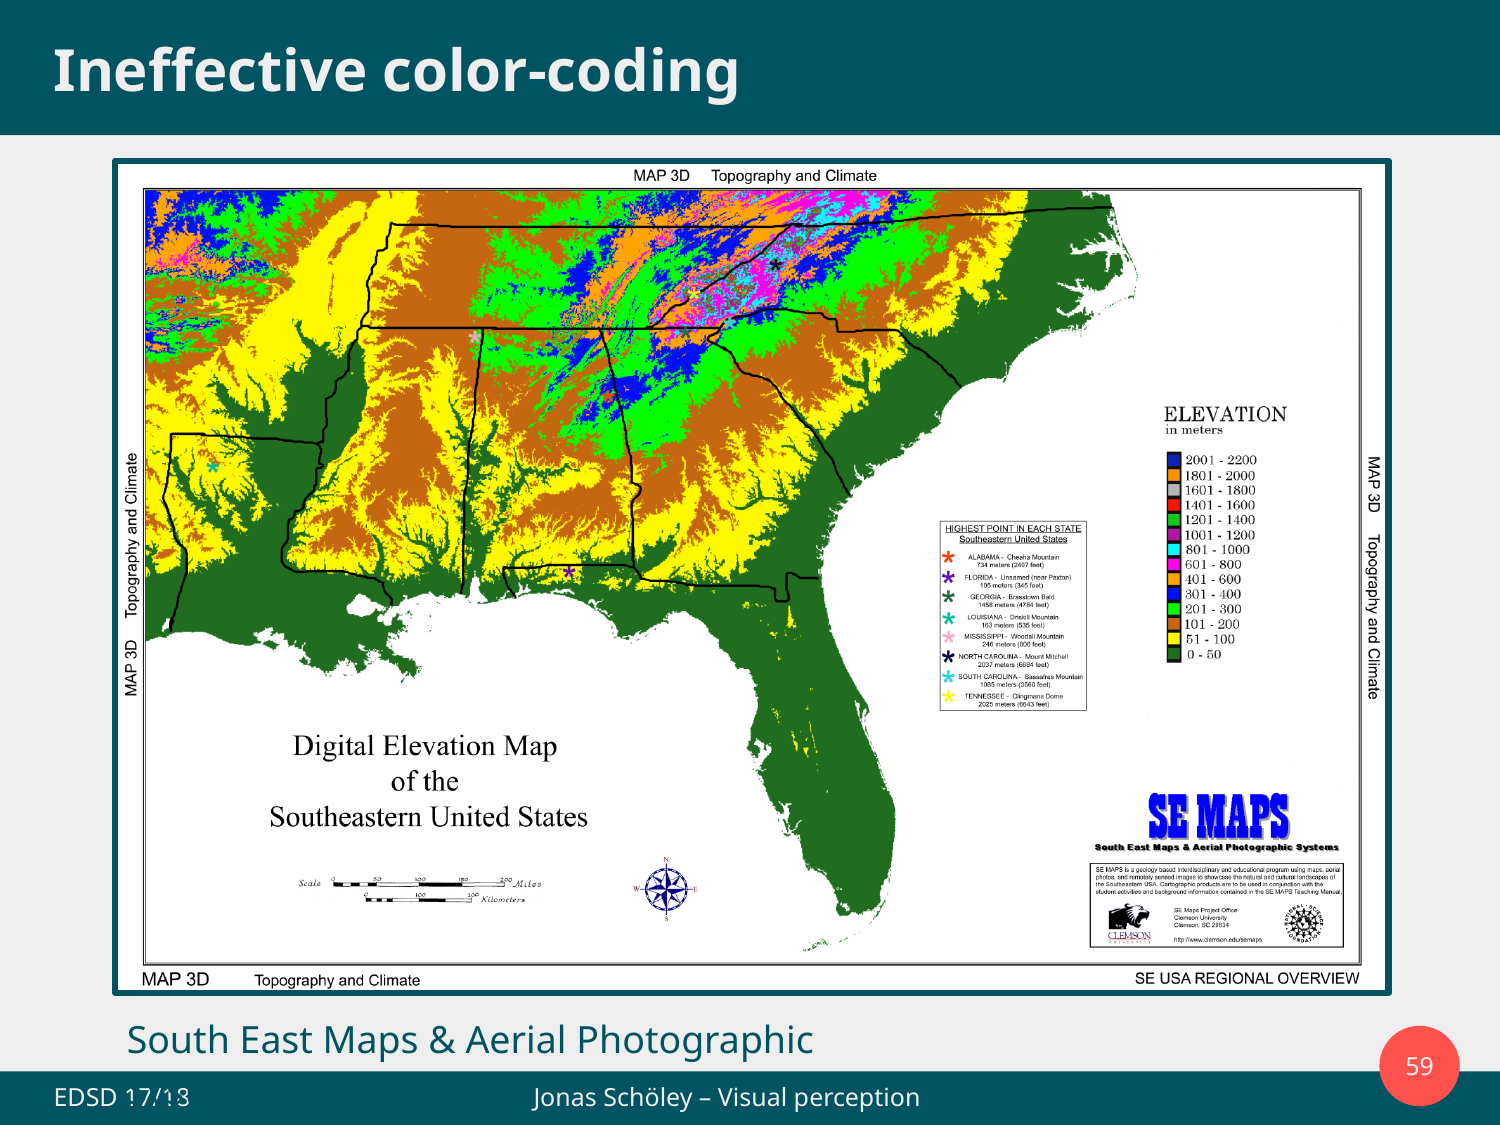

# Ineffective color-coding
South East Maps & Aerial Photographic Systems.
59
EDSD 17/18
Jonas Schöley – Visual perception